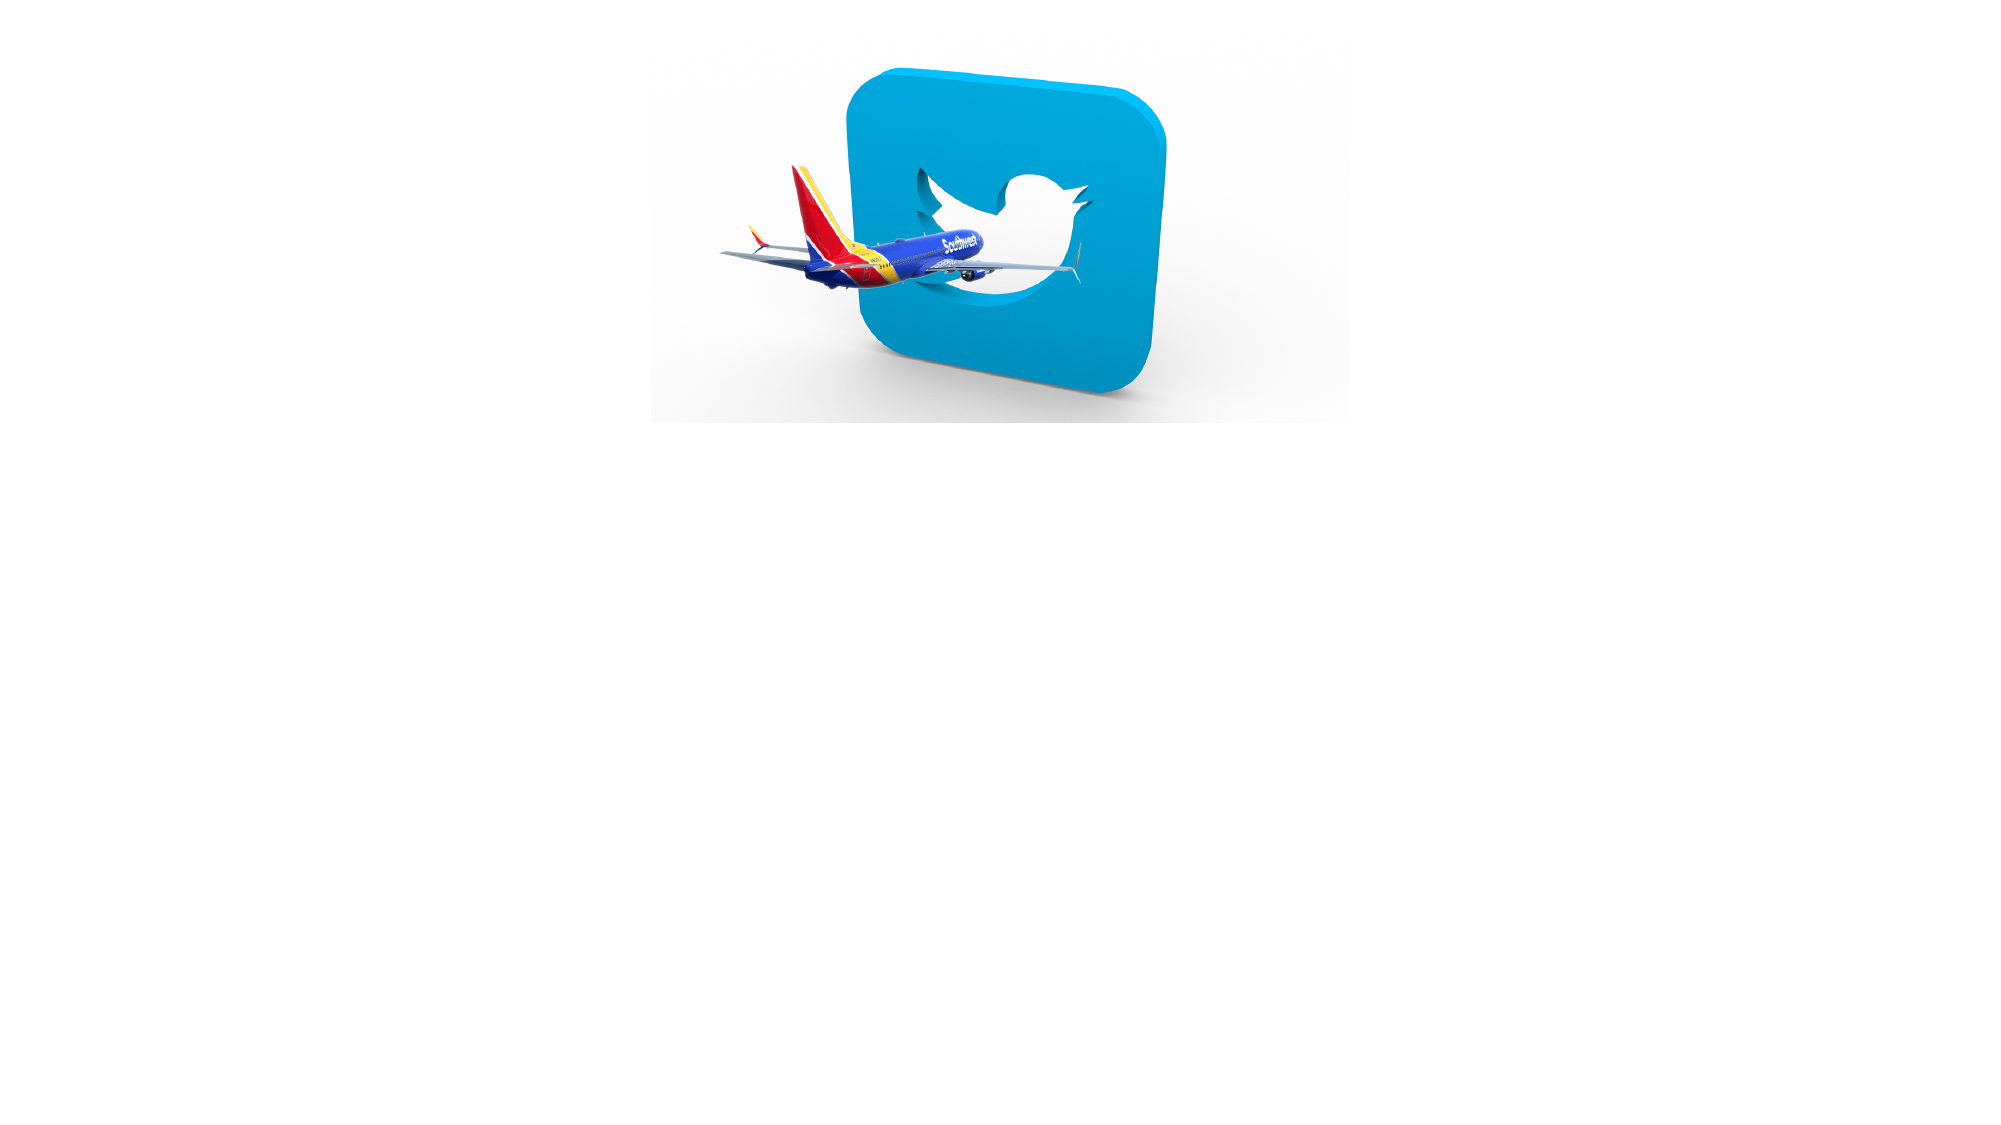

# Progetto Gestione dell’Informazione
Matteo Lugli, Davide Rivi, Carlo Uguzzoni